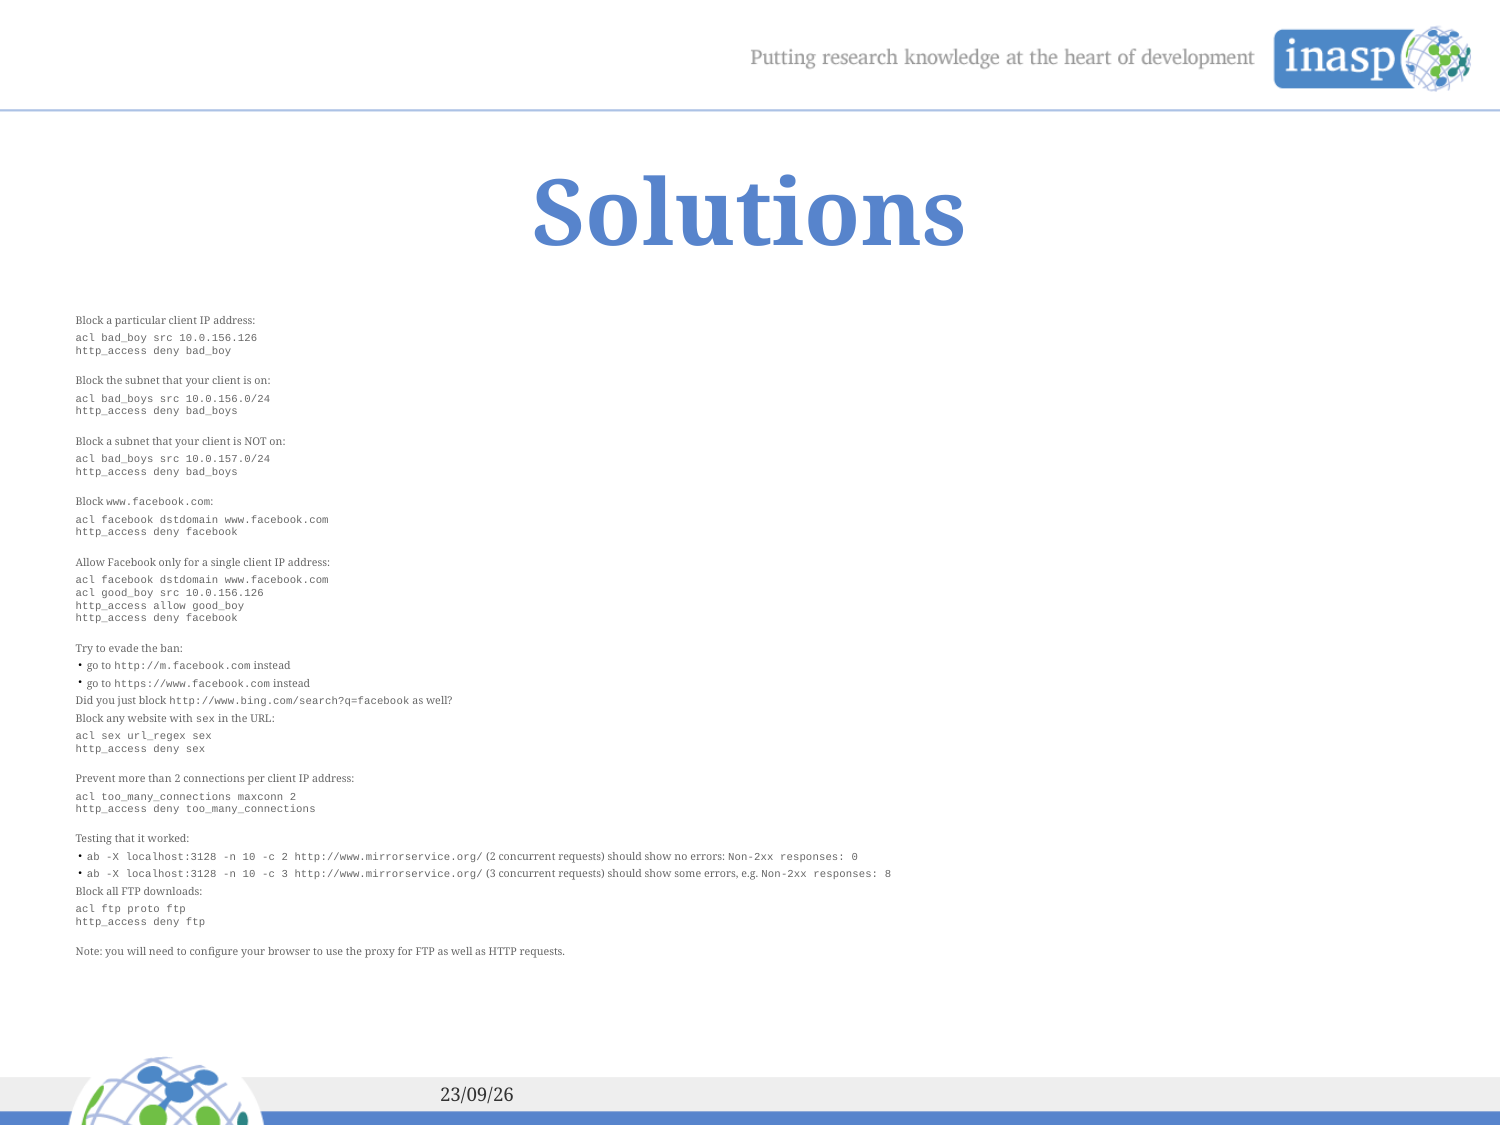

# Solutions
Block a particular client IP address:
acl bad_boy src 10.0.156.126
http_access deny bad_boy
Block the subnet that your client is on:
acl bad_boys src 10.0.156.0/24
http_access deny bad_boys
Block a subnet that your client is NOT on:
acl bad_boys src 10.0.157.0/24
http_access deny bad_boys
Block www.facebook.com:
acl facebook dstdomain www.facebook.com
http_access deny facebook
Allow Facebook only for a single client IP address:
acl facebook dstdomain www.facebook.com
acl good_boy src 10.0.156.126
http_access allow good_boy
http_access deny facebook
Try to evade the ban:
go to http://m.facebook.com instead
go to https://www.facebook.com instead
Did you just block http://www.bing.com/search?q=facebook as well?
Block any website with sex in the URL:
acl sex url_regex sex
http_access deny sex
Prevent more than 2 connections per client IP address:
acl too_many_connections maxconn 2
http_access deny too_many_connections
Testing that it worked:
ab -X localhost:3128 -n 10 -c 2 http://www.mirrorservice.org/ (2 concurrent requests) should show no errors: Non-2xx responses: 0
ab -X localhost:3128 -n 10 -c 3 http://www.mirrorservice.org/ (3 concurrent requests) should show some errors, e.g. Non-2xx responses: 8
Block all FTP downloads:
acl ftp proto ftp
http_access deny ftp
Note: you will need to configure your browser to use the proxy for FTP as well as HTTP requests.